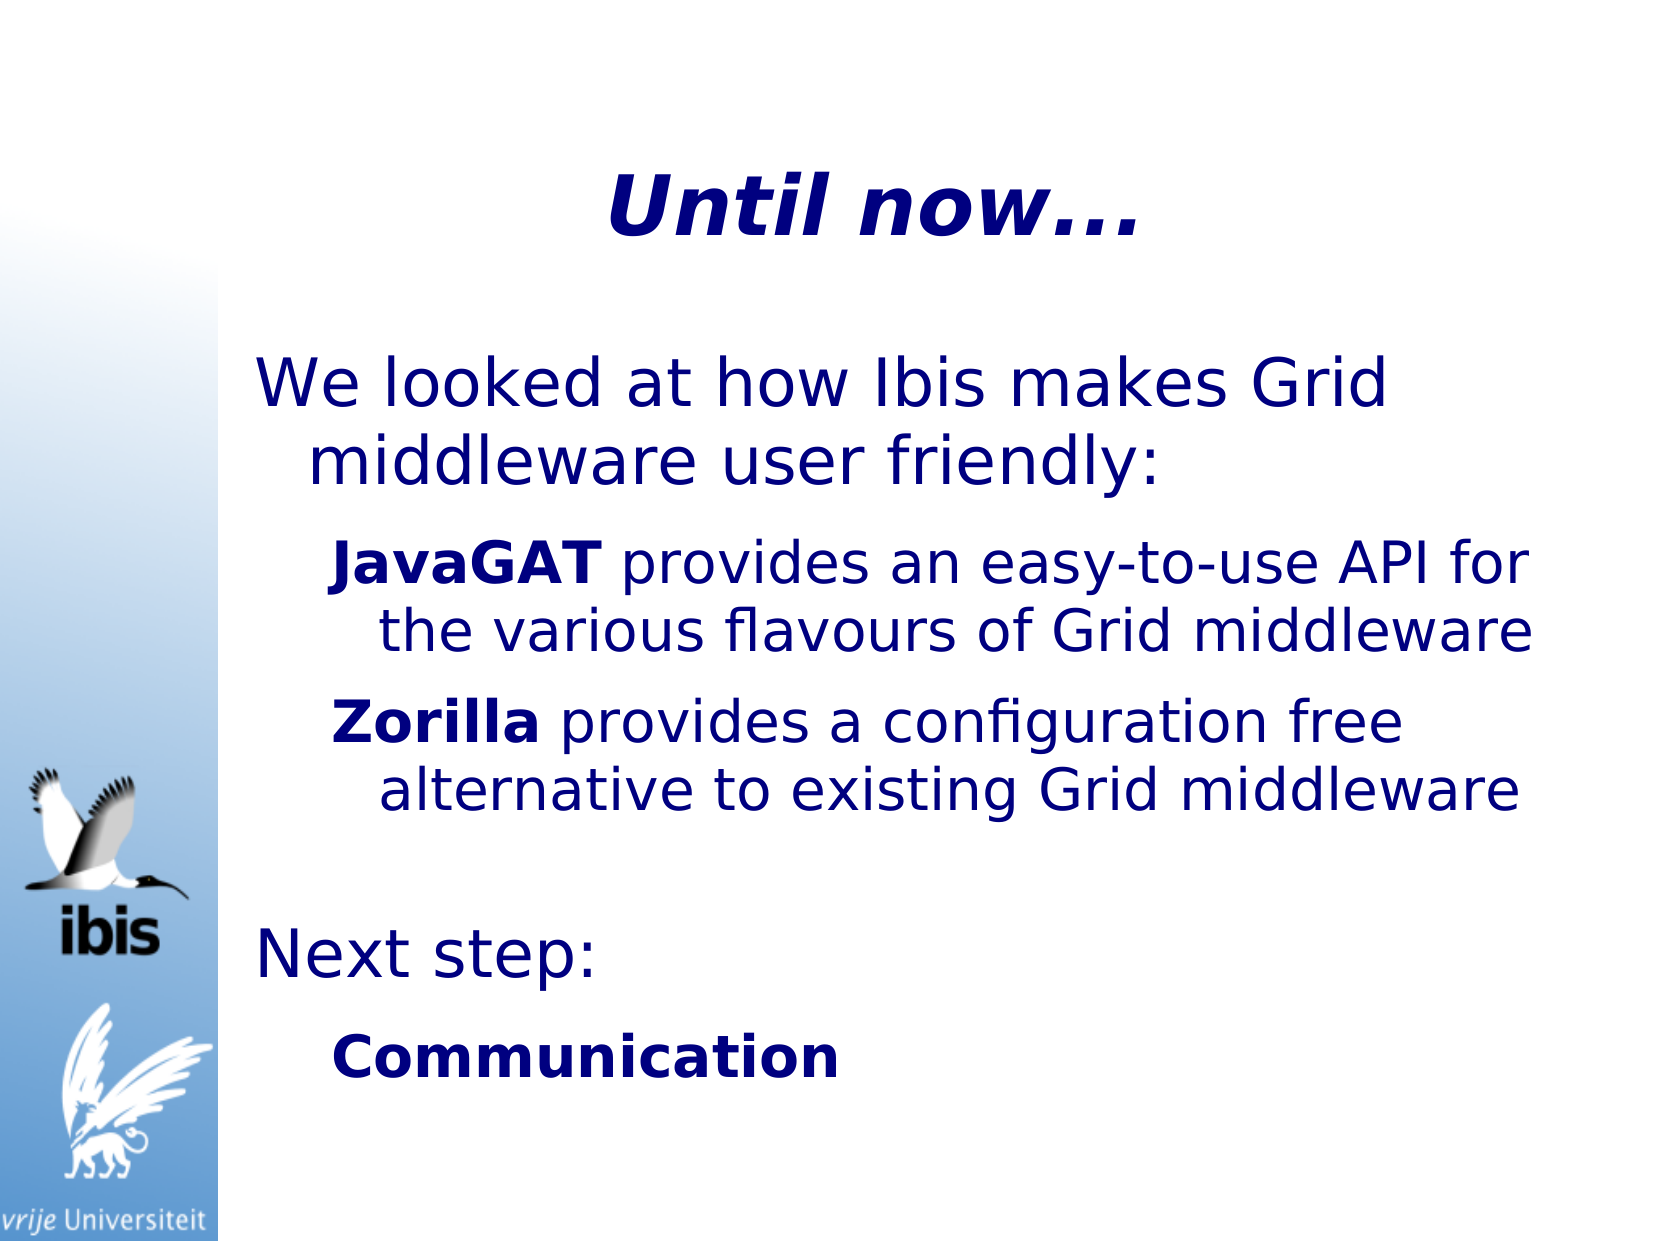

# Until now...
We looked at how Ibis makes Grid middleware user friendly:
JavaGAT provides an easy-to-use API for the various flavours of Grid middleware
Zorilla provides a configuration free alternative to existing Grid middleware
Next step:
Communication